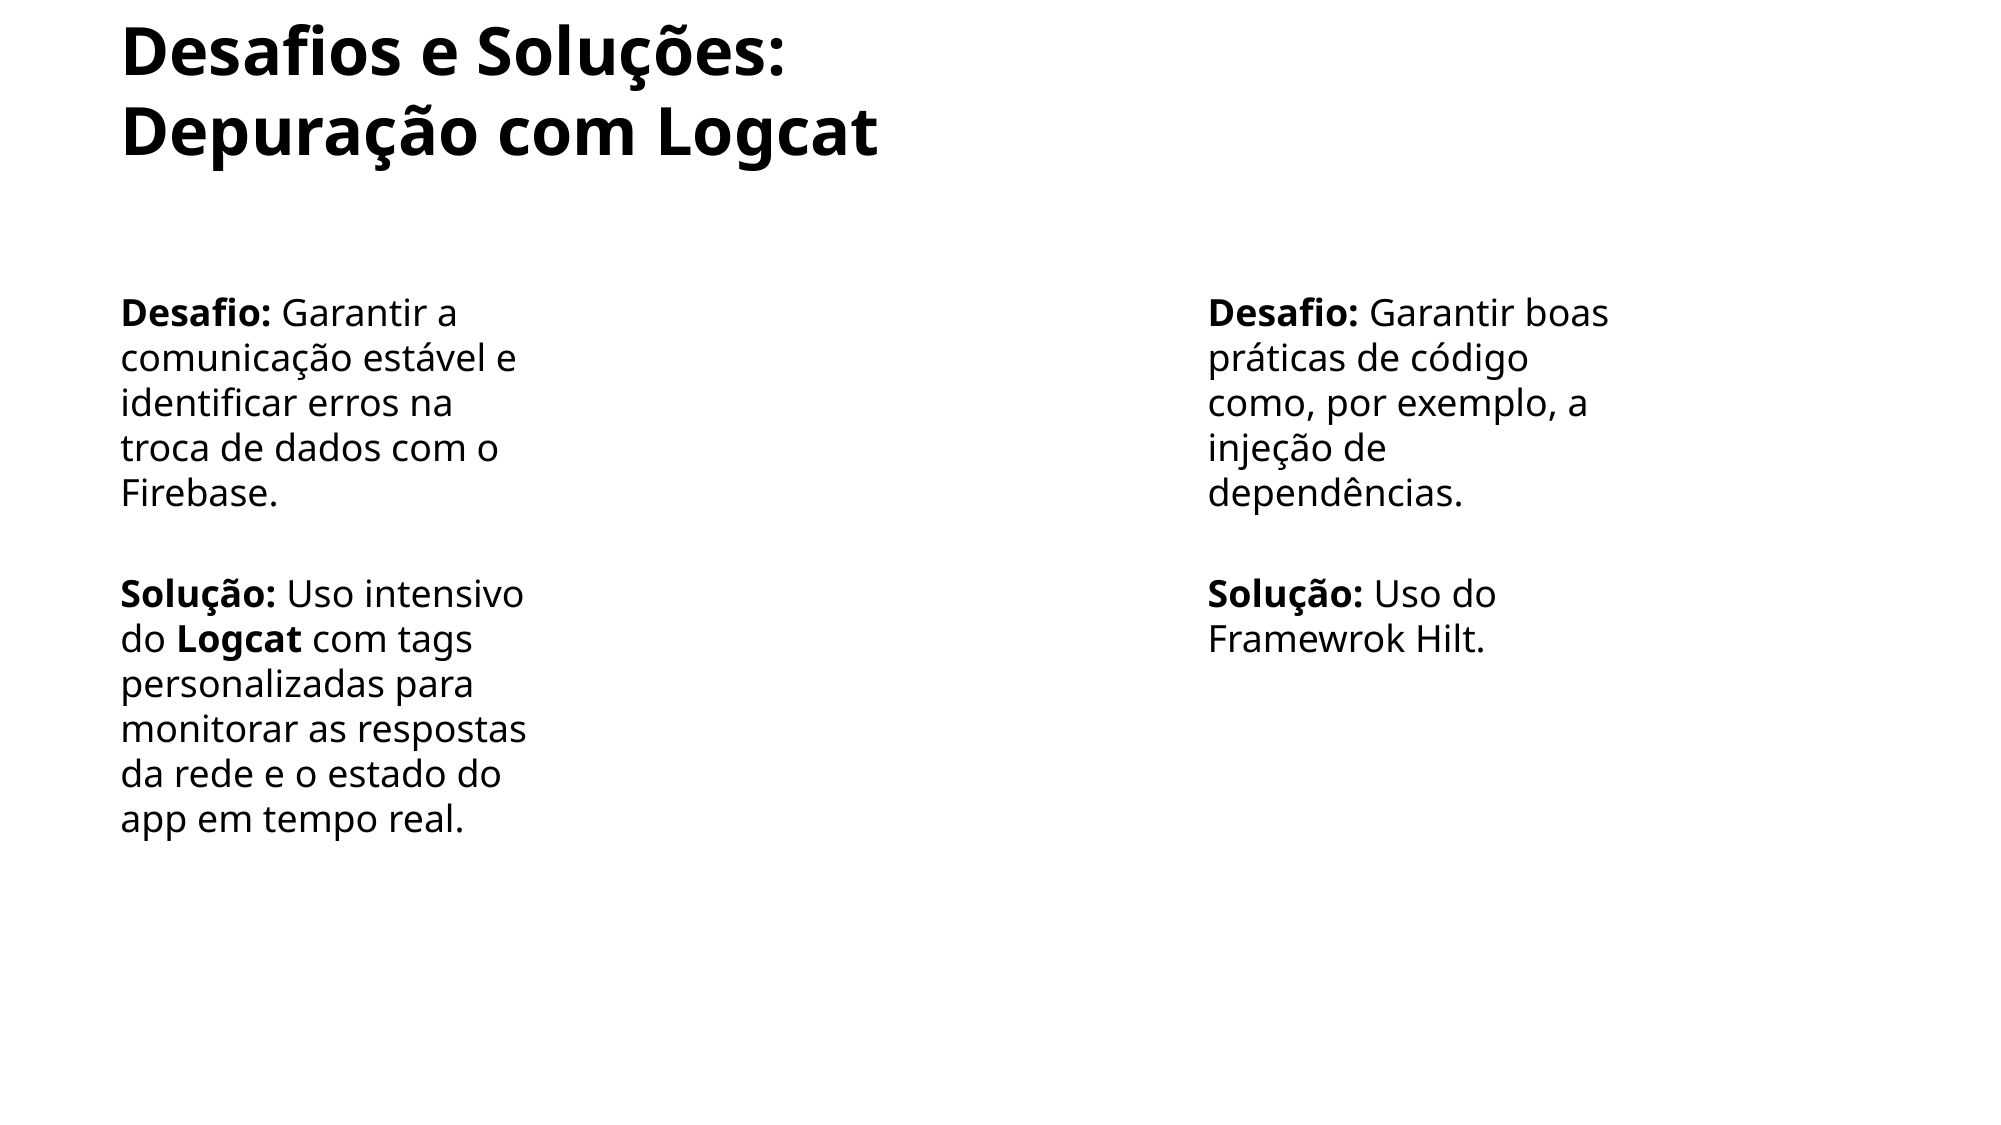

# Desafios e Soluções: Depuração com Logcat
Desafio: Garantir a comunicação estável e identificar erros na troca de dados com o Firebase.
Desafio: Garantir boas práticas de código como, por exemplo, a injeção de dependências.
Solução: Uso intensivo do Logcat com tags personalizadas para monitorar as respostas da rede e o estado do app em tempo real.
Solução: Uso do Framewrok Hilt.